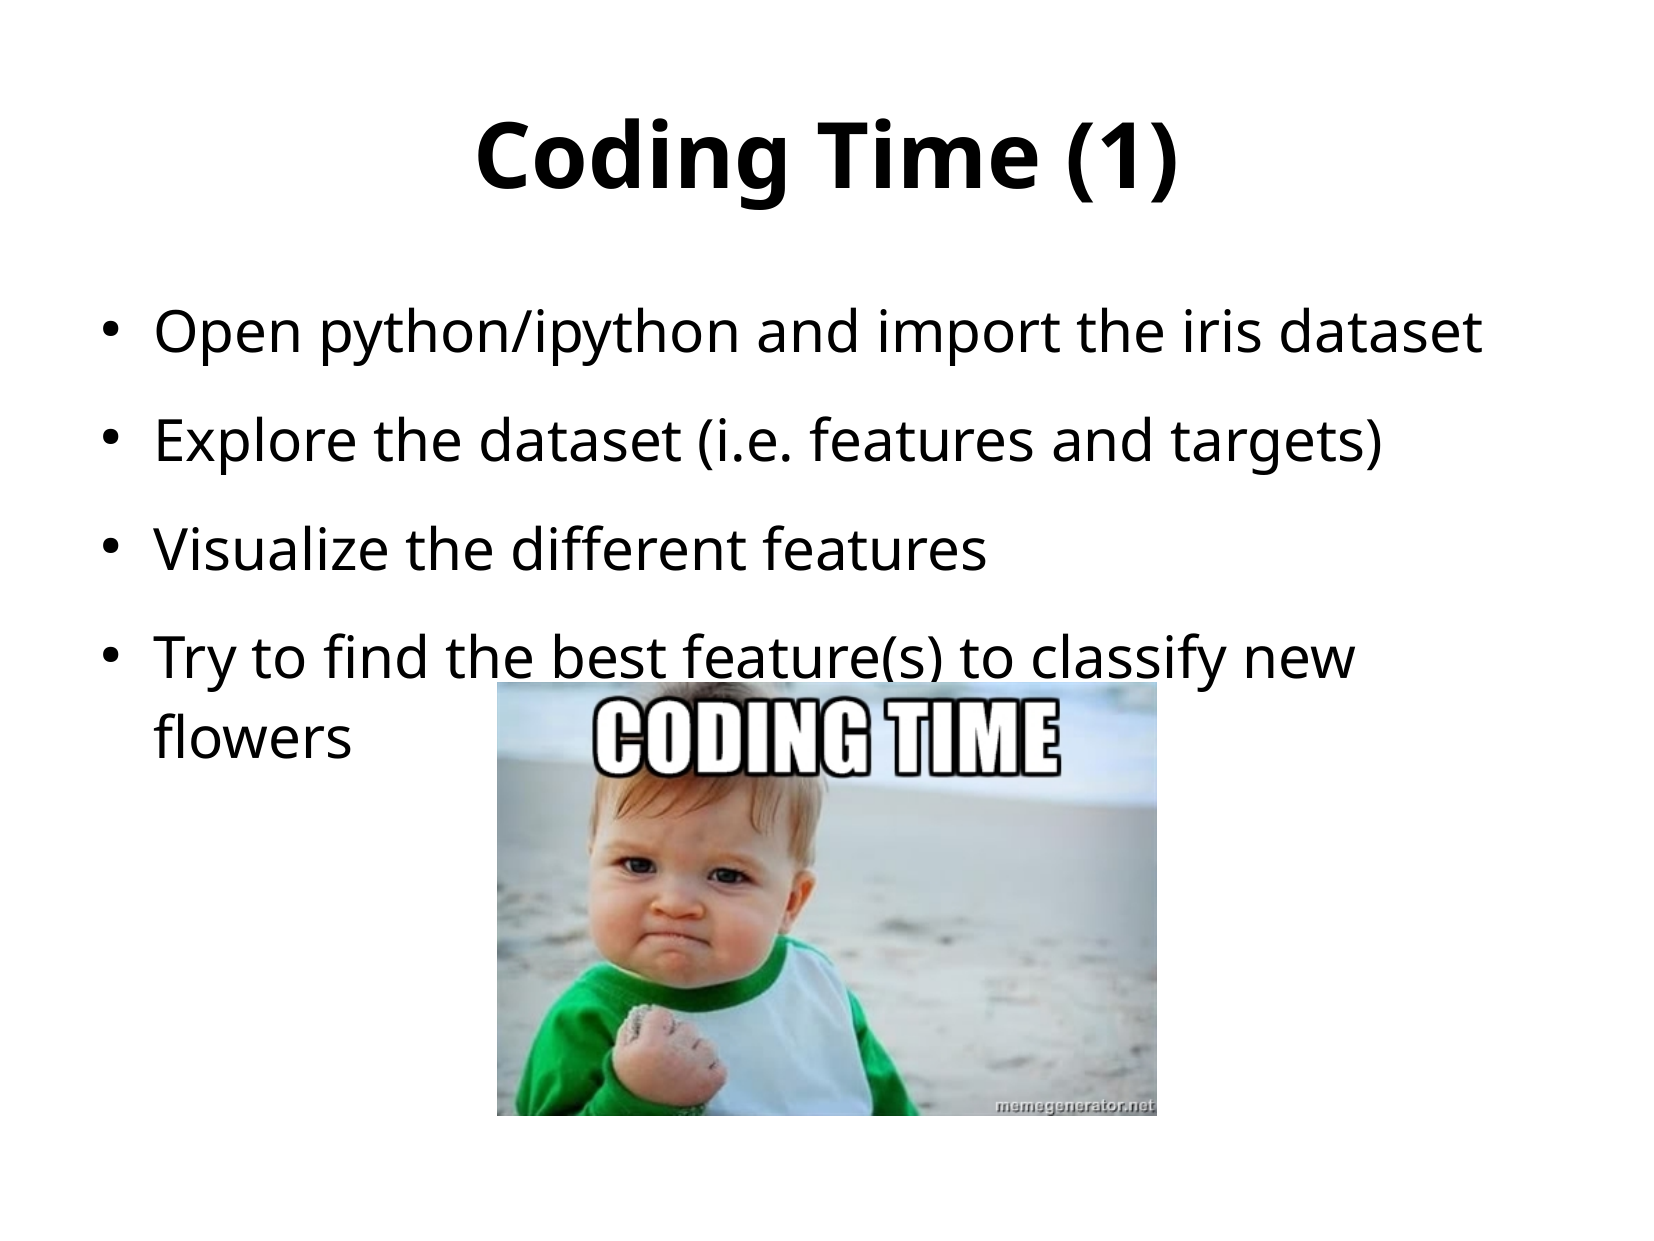

# Coding Time (1)
Open python/ipython and import the iris dataset
Explore the dataset (i.e. features and targets)
Visualize the different features
Try to find the best feature(s) to classify new flowers